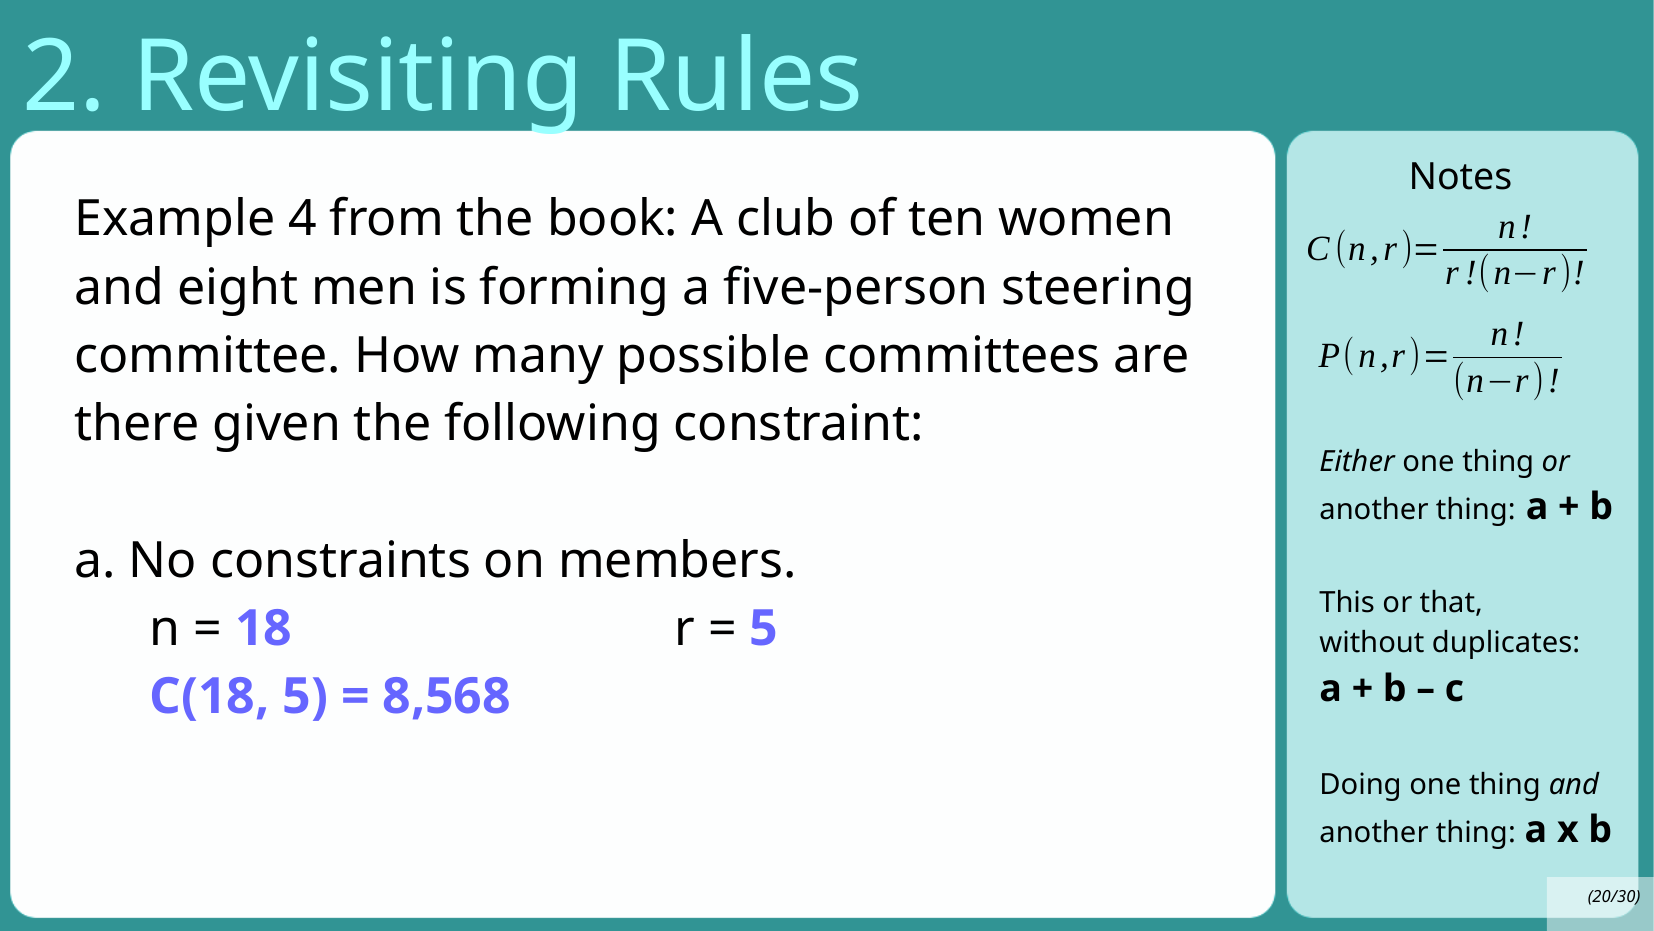

# 2. Revisiting Rules
Notes
Example 4 from the book: A club of ten women and eight men is forming a five-person steering committee. How many possible committees are there given the following constraint:
a. No constraints on members.
	n = 18						r = 5
	C(18, 5) = 8,568
Either one thing or another thing: a + b
This or that,
without duplicates:
a + b – c
Doing one thing and another thing: a x b